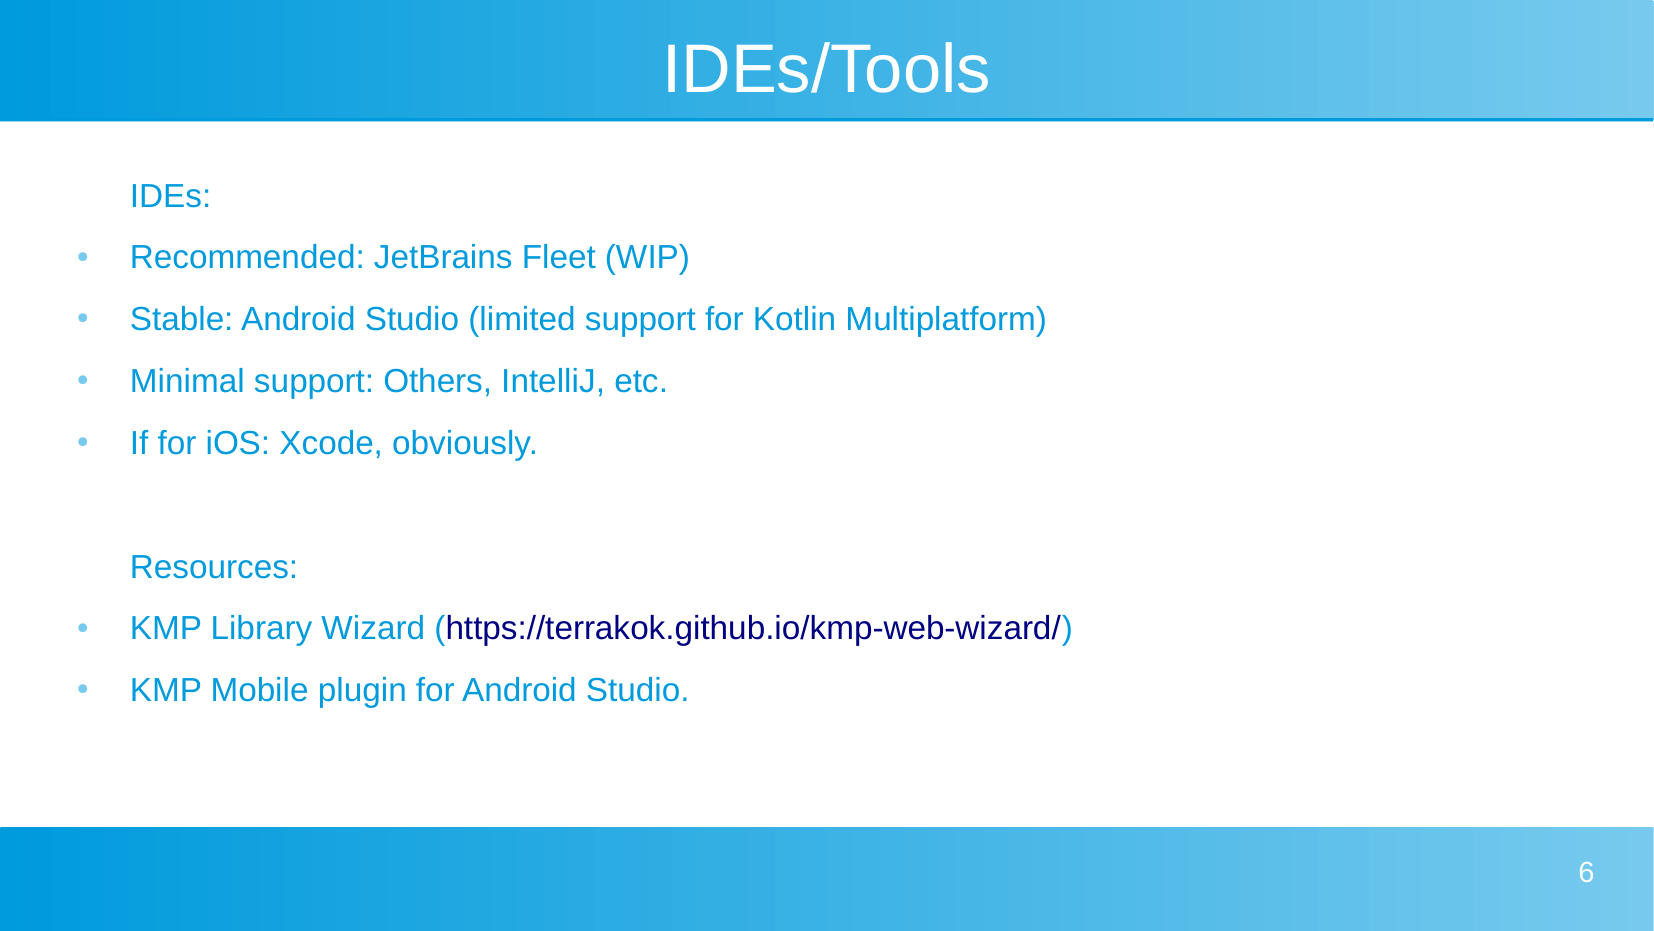

# IDEs/Tools
IDEs:
Recommended: JetBrains Fleet (WIP)
Stable: Android Studio (limited support for Kotlin Multiplatform)
Minimal support: Others, IntelliJ, etc.
If for iOS: Xcode, obviously.
Resources:
KMP Library Wizard (https://terrakok.github.io/kmp-web-wizard/)
KMP Mobile plugin for Android Studio.
6